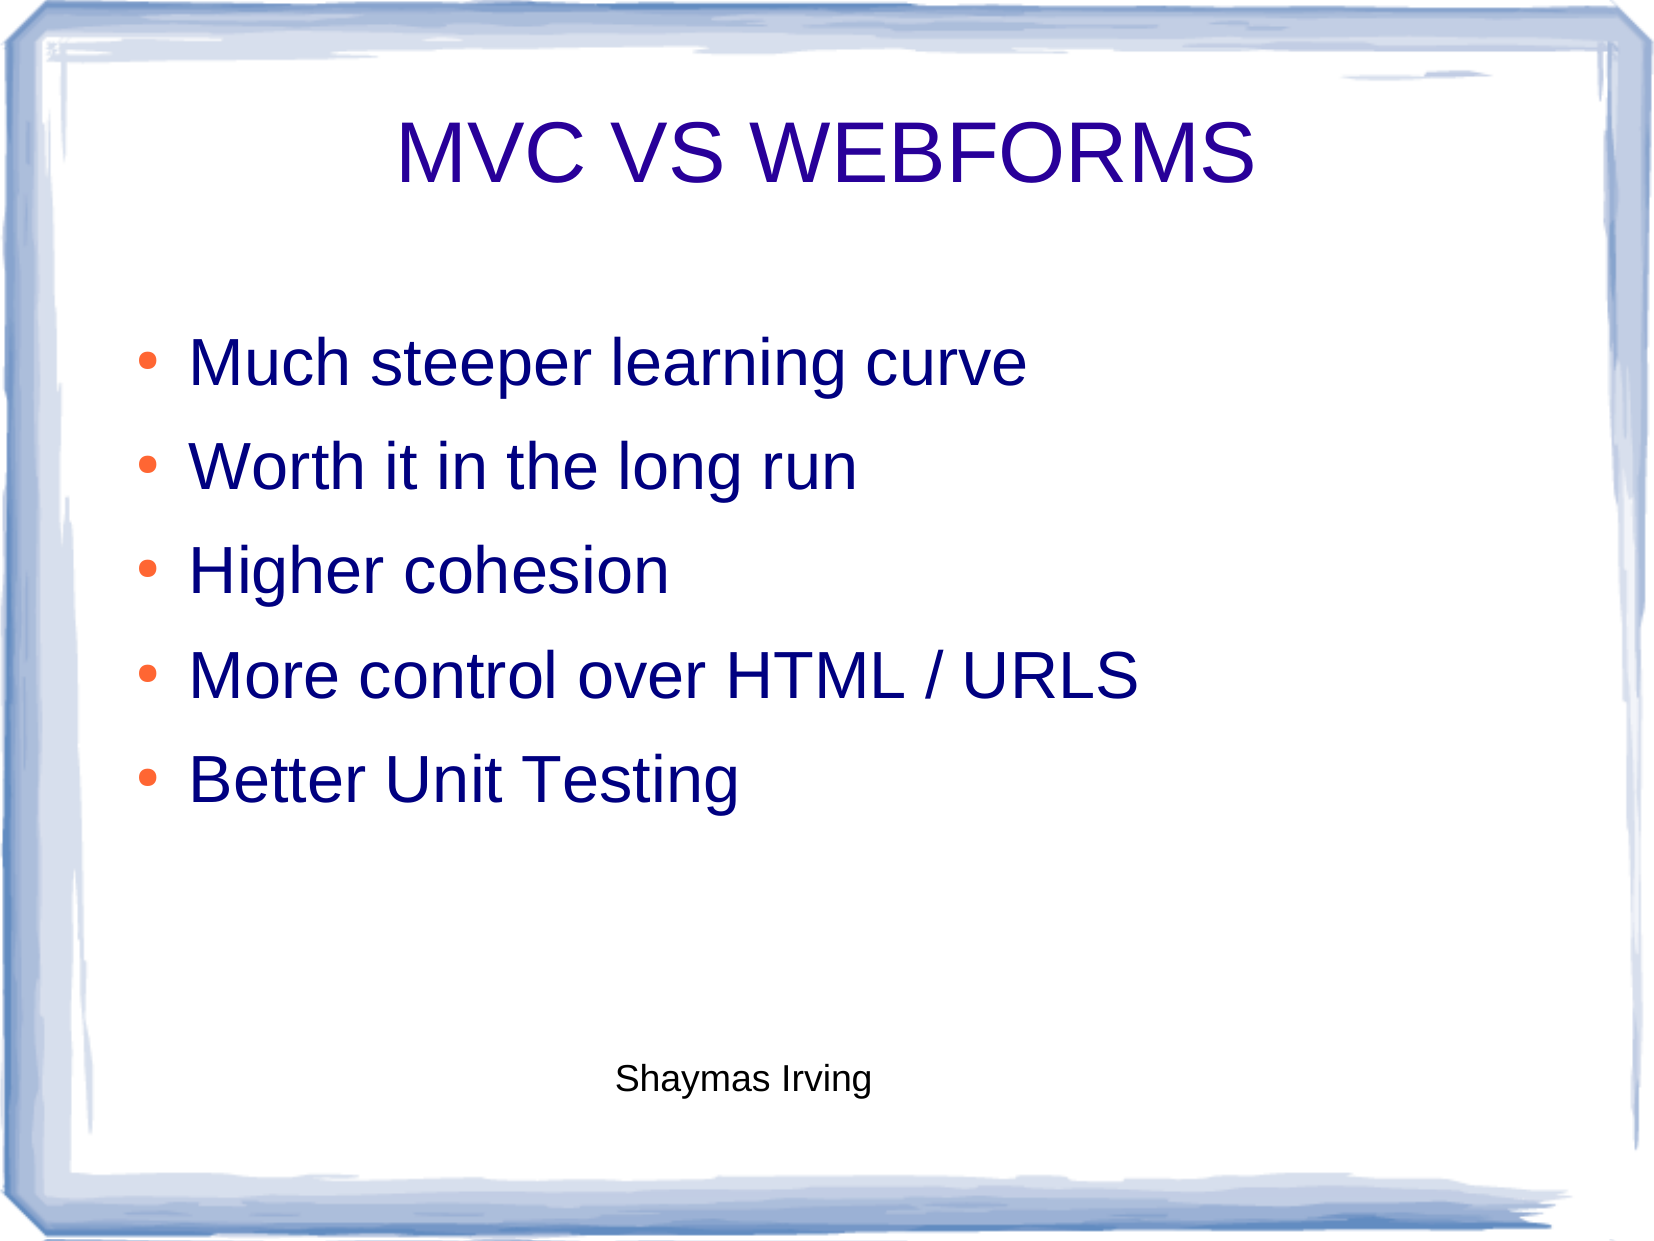

# MVC VS WEBFORMS
Much steeper learning curve
Worth it in the long run
Higher cohesion
More control over HTML / URLS
Better Unit Testing
				Shaymas Irving